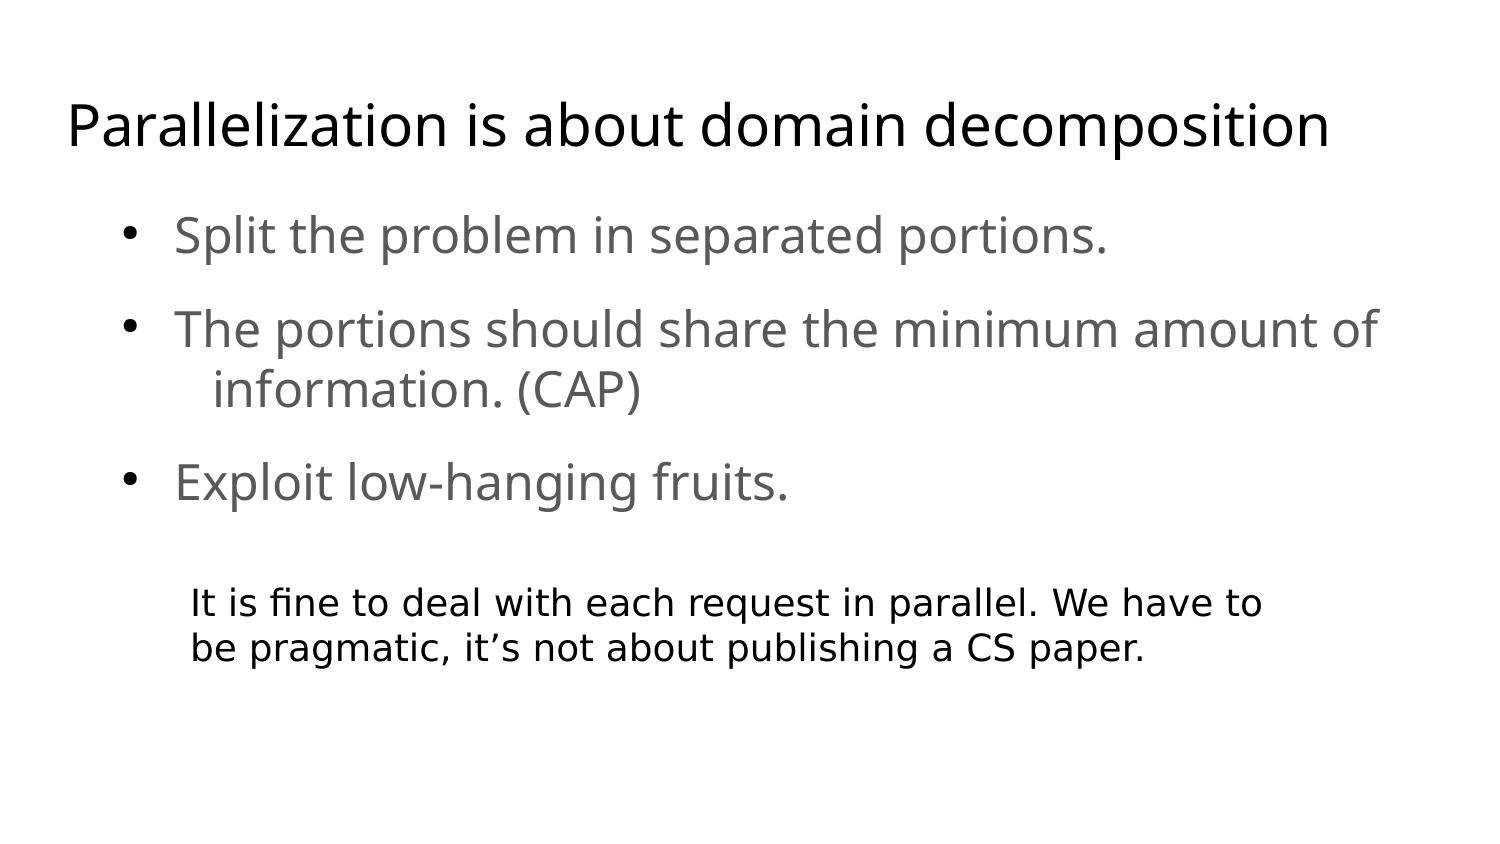

# Parallelization is about domain decomposition
Split the problem in separated portions.
The portions should share the minimum amount of information. (CAP)
Exploit low-hanging fruits.
It is fine to deal with each request in parallel. We have to be pragmatic, it’s not about publishing a CS paper.